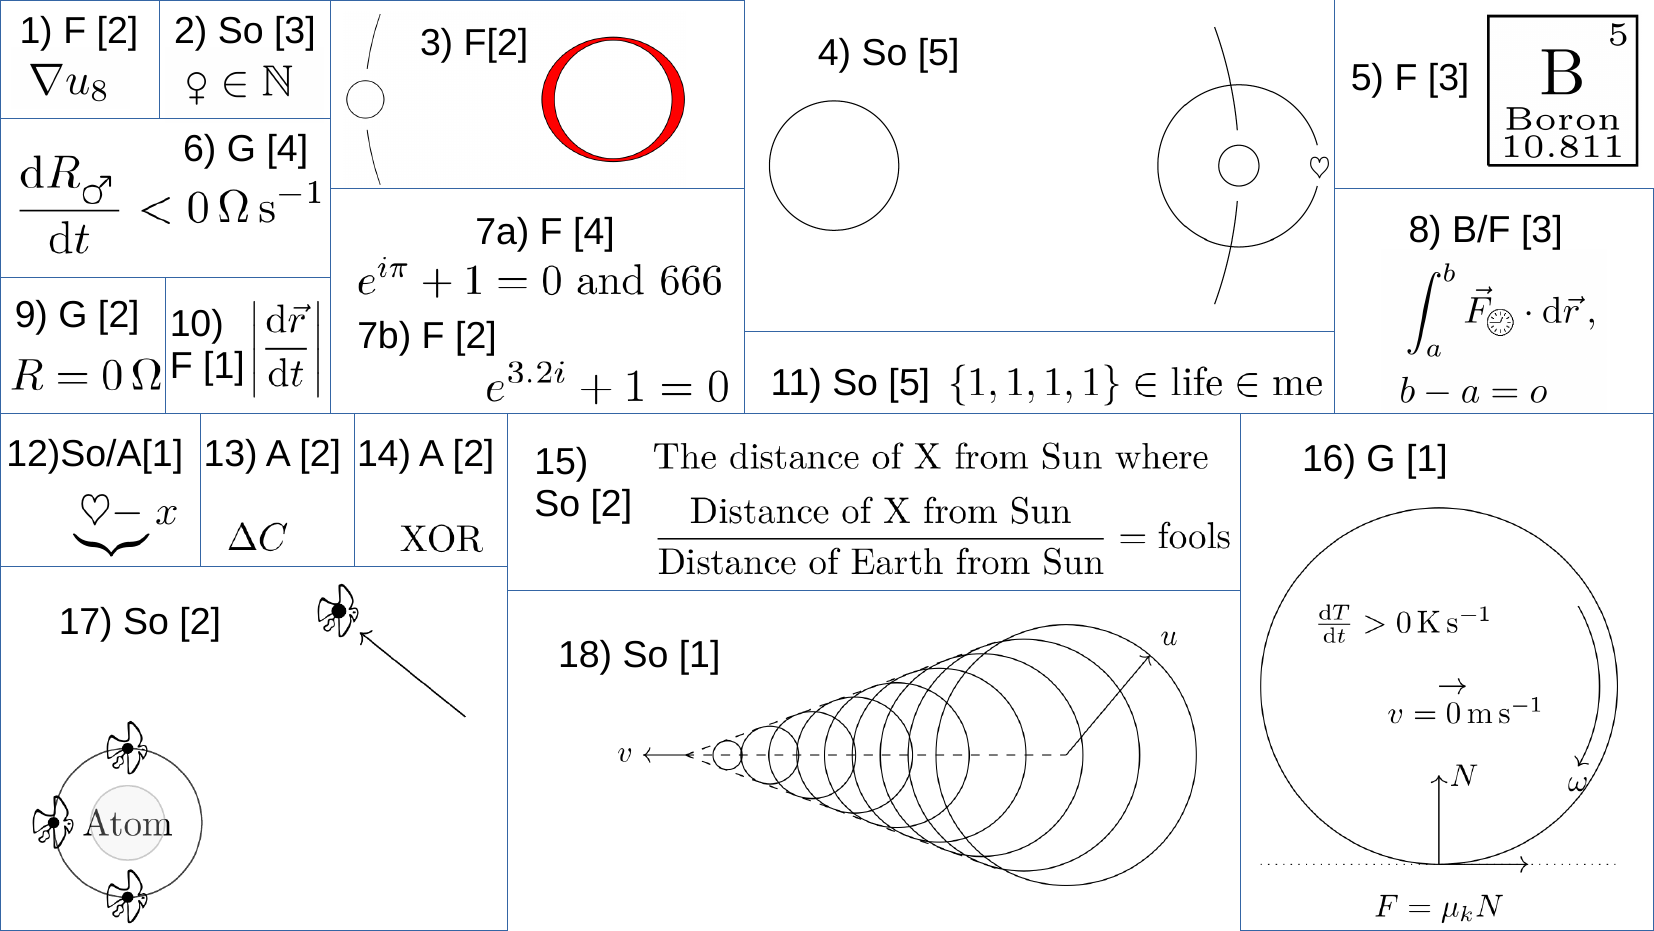

1) F [2]
2) So [3]
3) F[2]
4) So [5]
5) F [3]
6) G [4]
8) B/F [3]
7a) F [4]
9) G [2]
10)
F [1]
7b) F [2]
11) So [5]
12)So/A[1]
13) A [2]
14) A [2]
16) G [1]
15)
So [2]
17) So [2]
18) So [1]